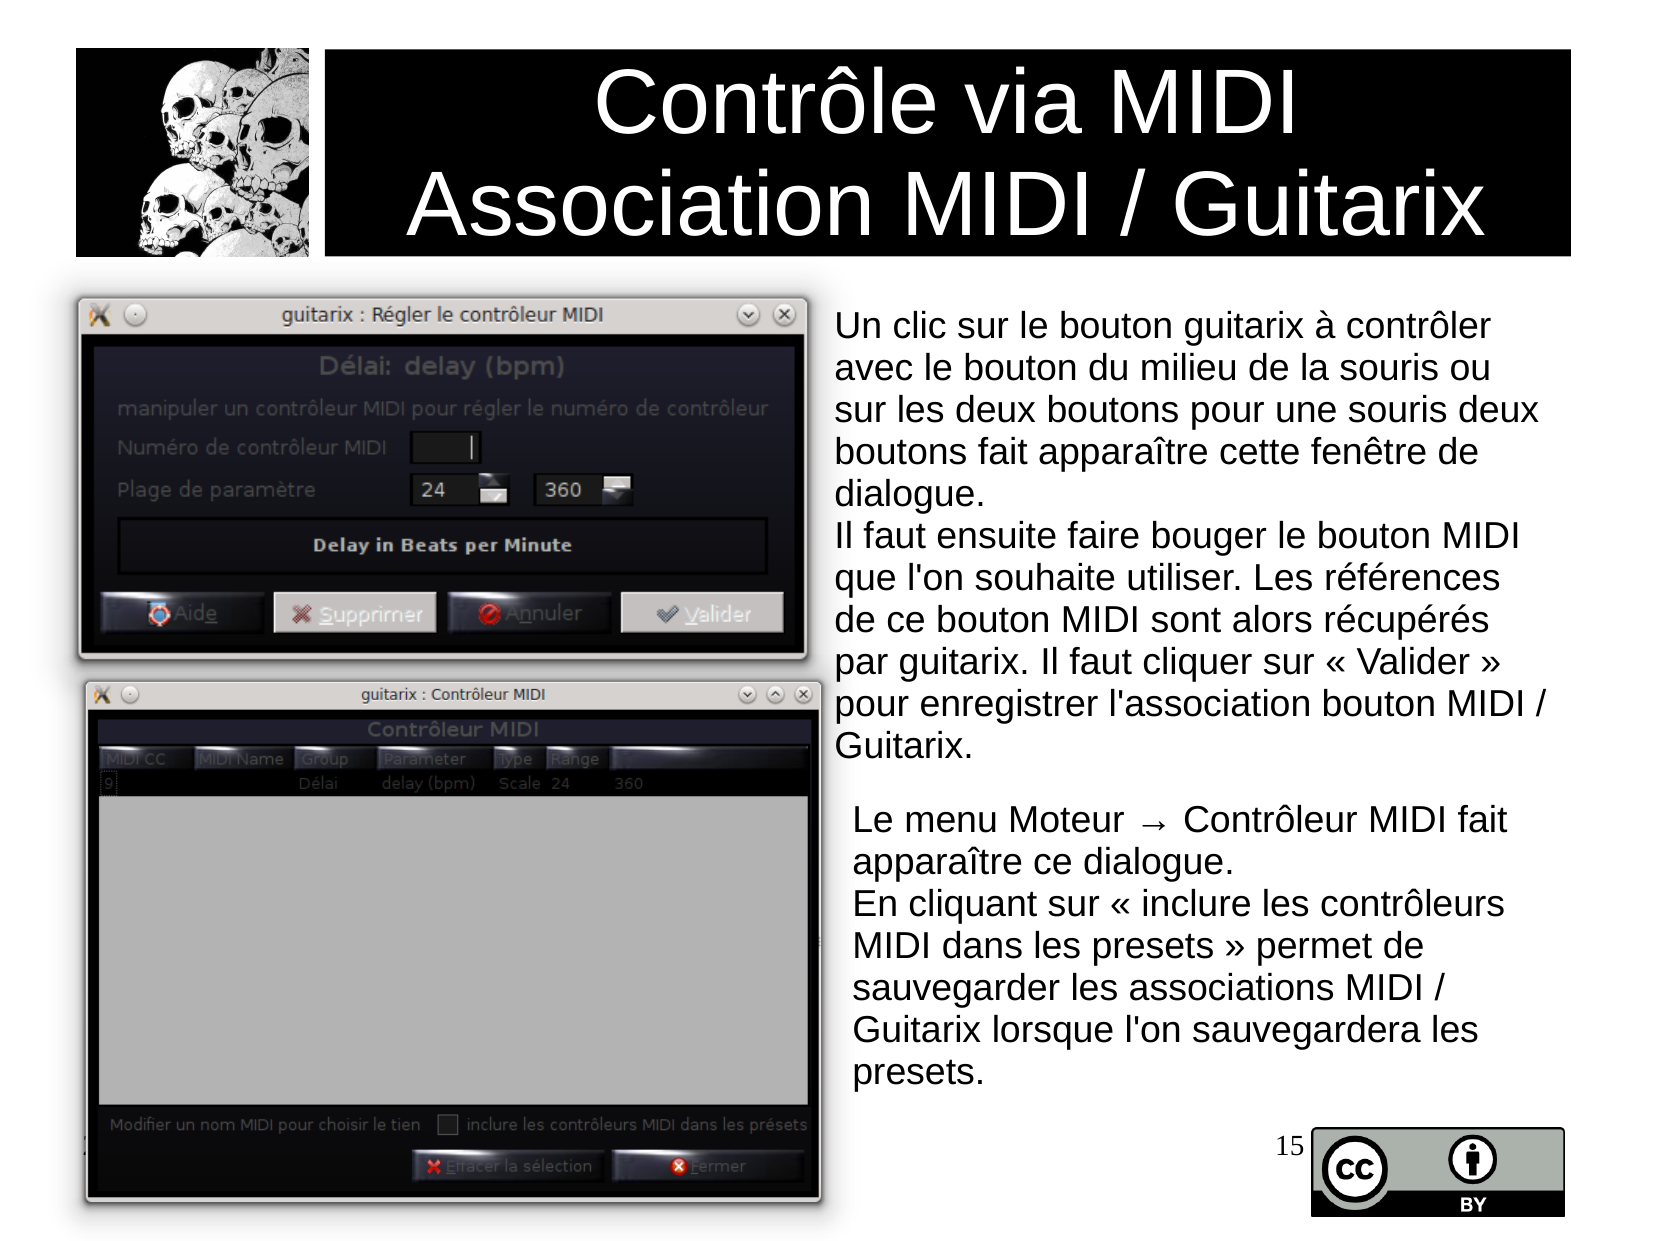

# Contrôle via MIDI Association MIDI / Guitarix
Un clic sur le bouton guitarix à contrôler avec le bouton du milieu de la souris ou sur les deux boutons pour une souris deux boutons fait apparaître cette fenêtre de dialogue.
Il faut ensuite faire bouger le bouton MIDI que l'on souhaite utiliser. Les références de ce bouton MIDI sont alors récupérés par guitarix. Il faut cliquer sur « Valider » pour enregistrer l'association bouton MIDI / Guitarix.
Le menu Moteur → Contrôleur MIDI fait apparaître ce dialogue.
En cliquant sur « inclure les contrôleurs MIDI dans les presets » permet de sauvegarder les associations MIDI / Guitarix lorsque l'on sauvegardera les presets.
Y. Collette
15